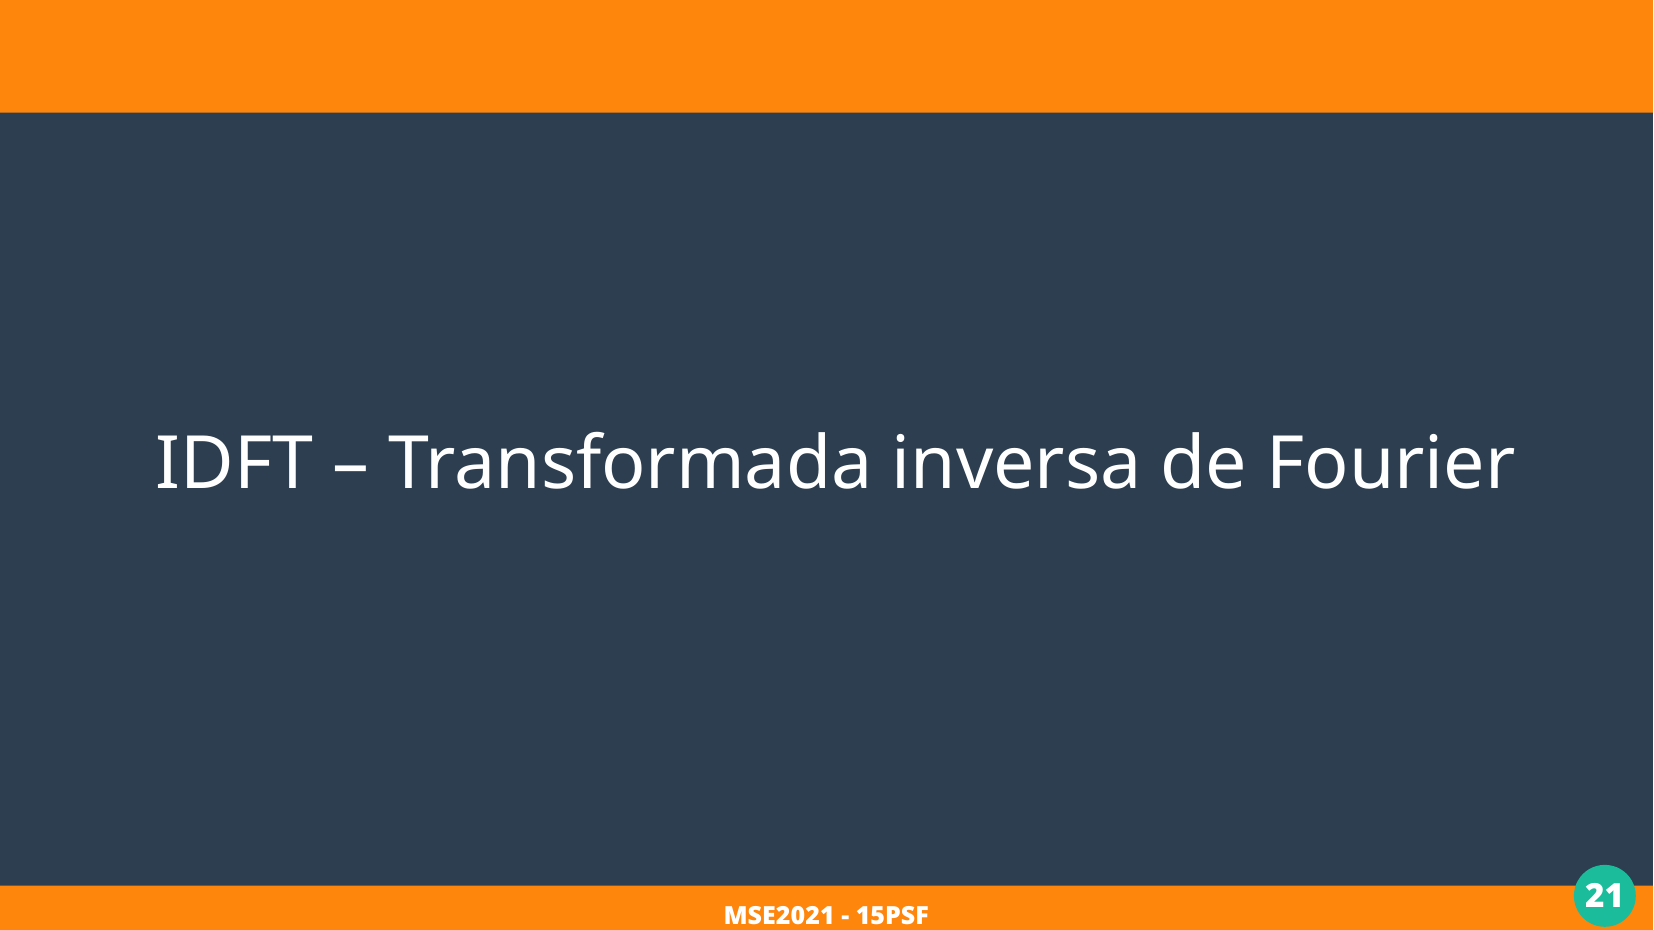

# IDFT – Transformada inversa de Fourier
MSE2021 - 15PSF